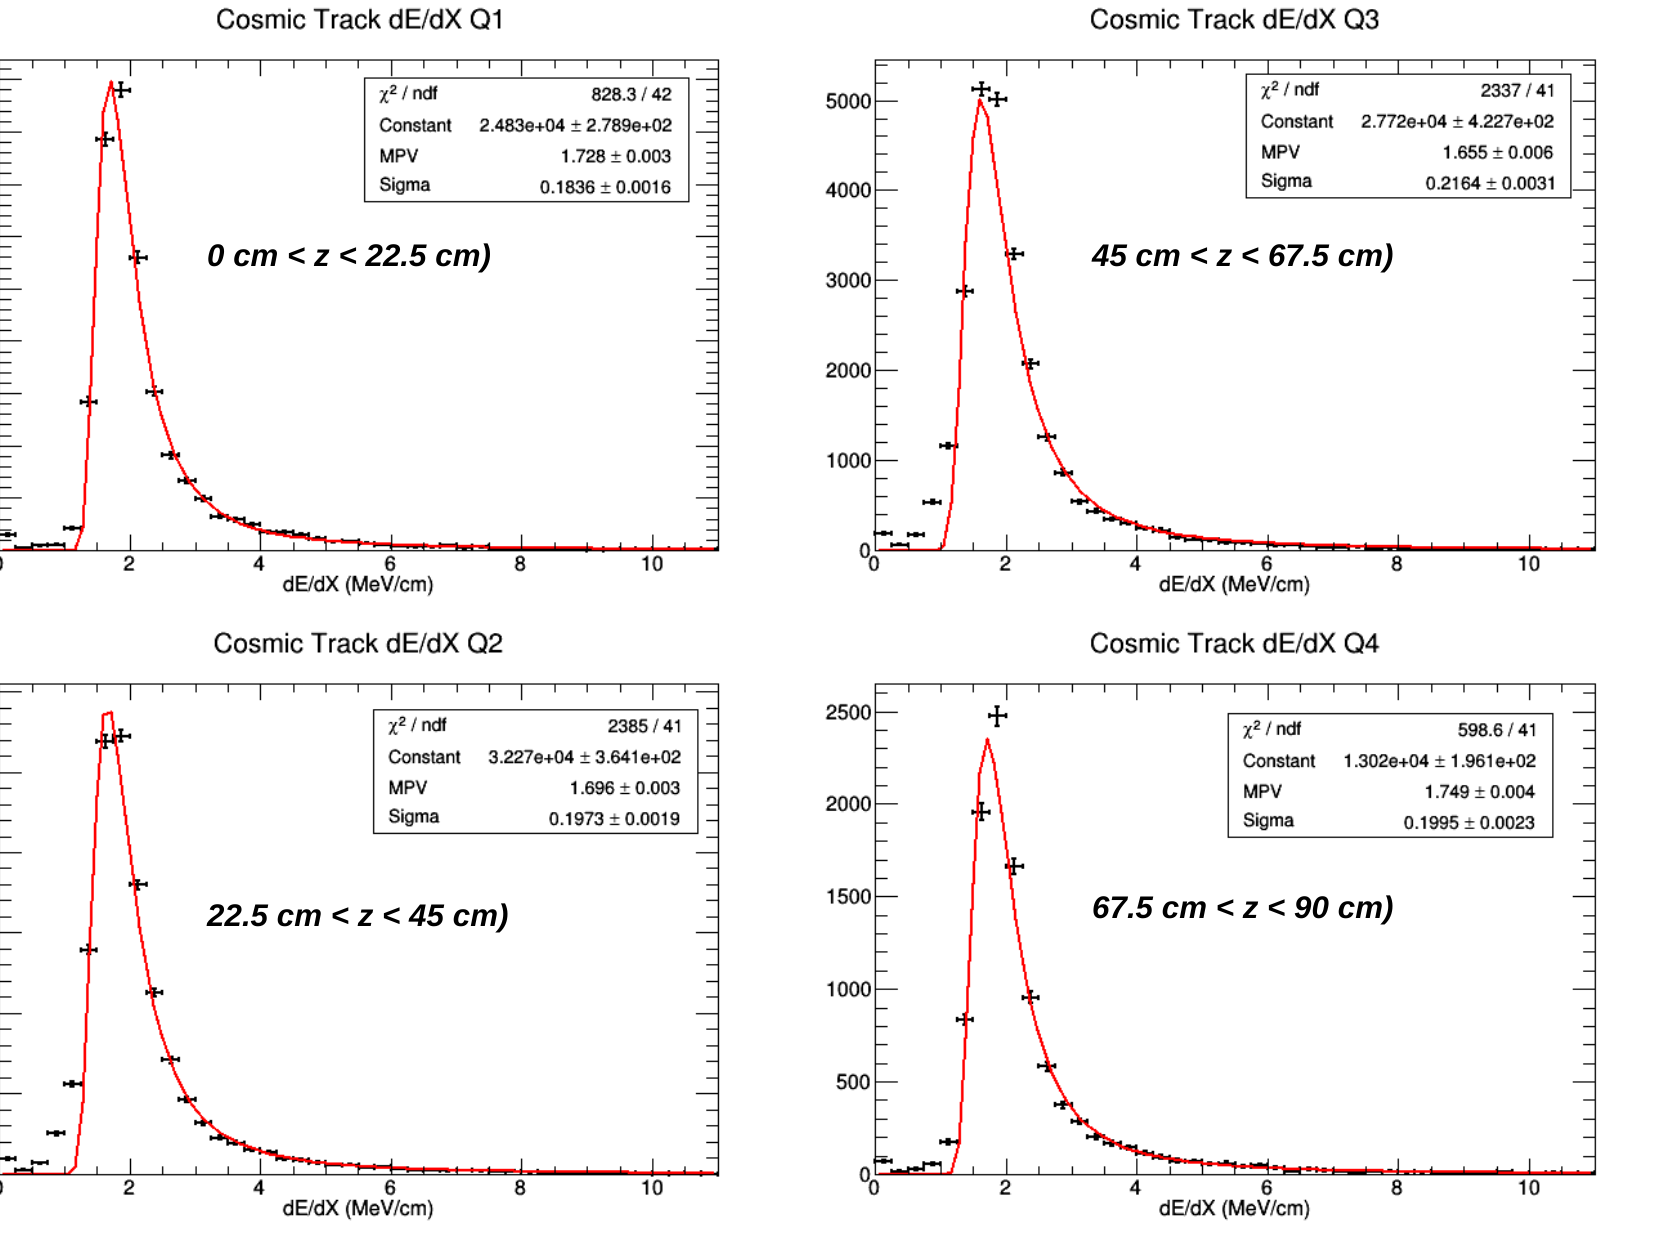

0 cm < z < 22.5 cm)
45 cm < z < 67.5 cm)
67.5 cm < z < 90 cm)
22.5 cm < z < 45 cm)